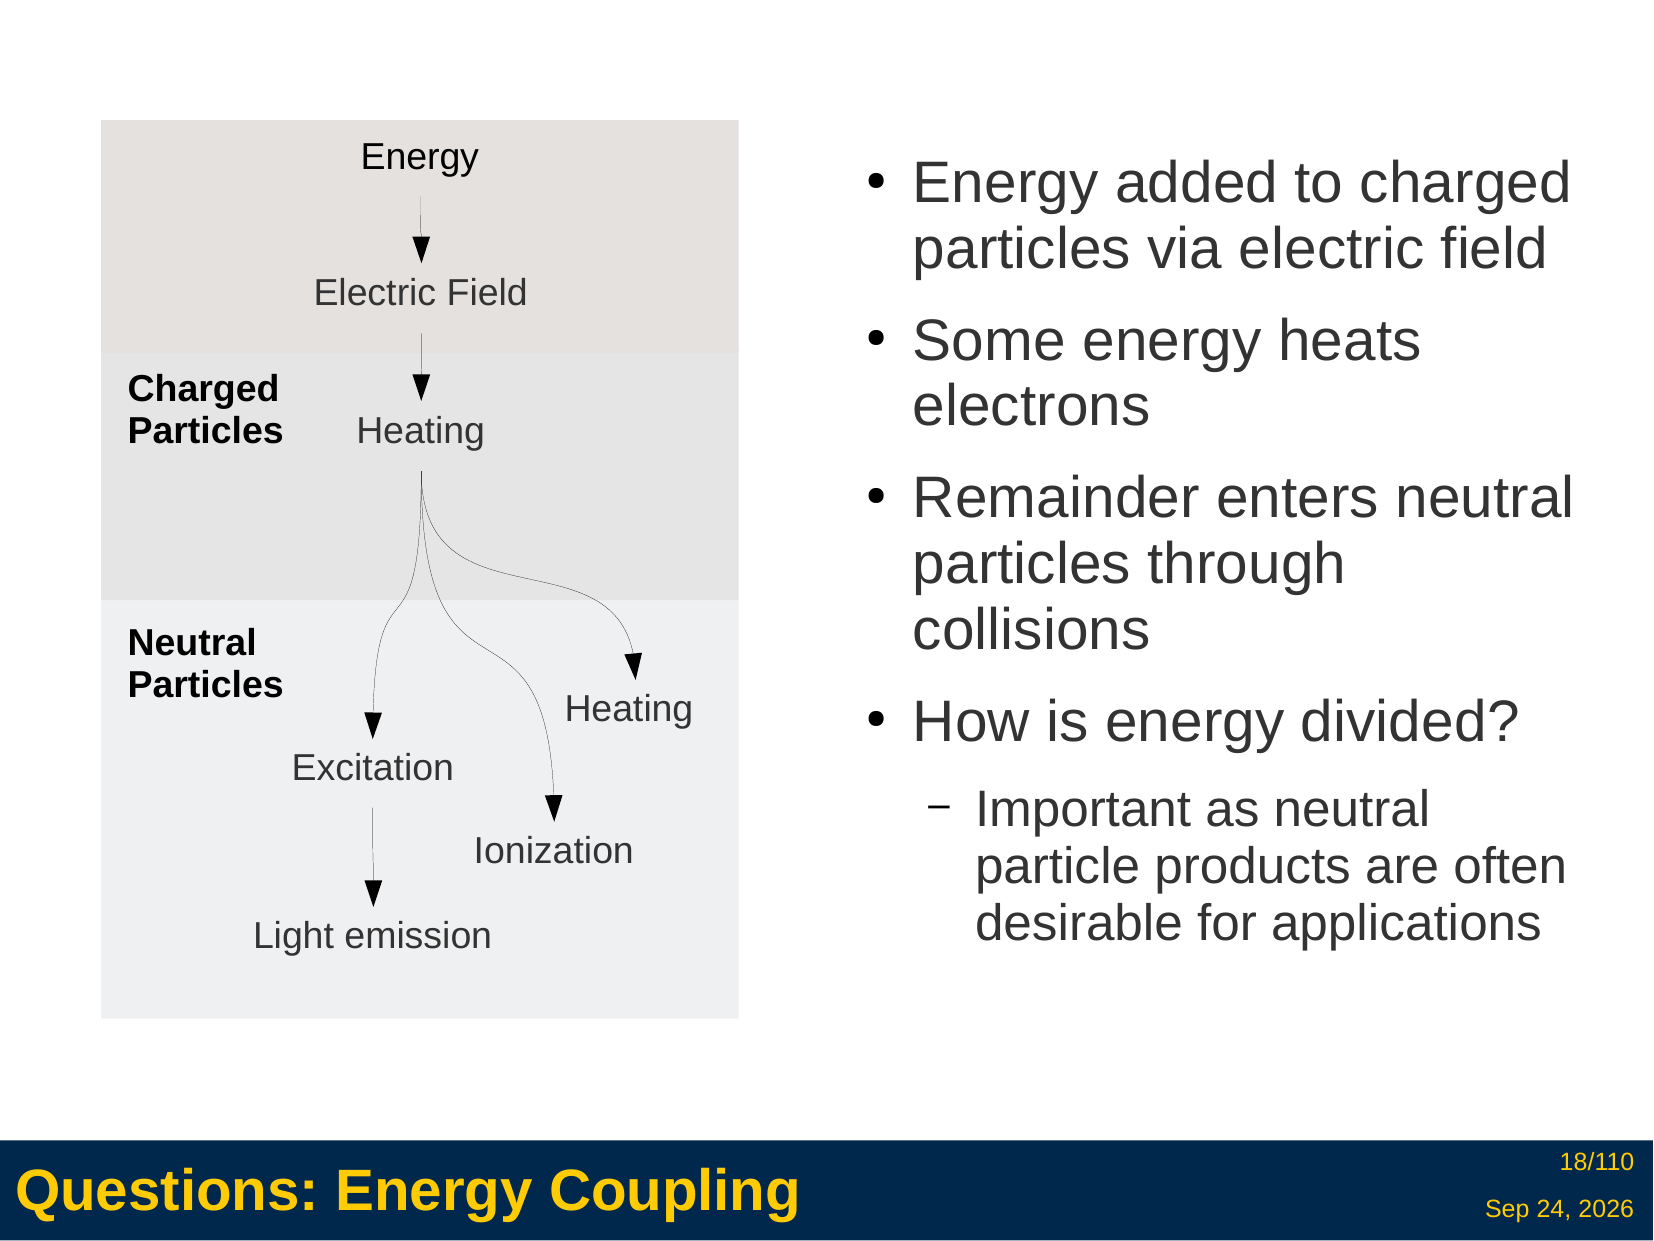

Energy added to charged particles via electric field
Some energy heats electrons
Remainder enters neutral particles through collisions
How is energy divided?
Important as neutral particle products are often desirable for applications
Energy
Electric Field
Charged
Particles
Heating
Neutral
Particles
Heating
Excitation
Ionization
Light emission
# Questions: Energy Coupling
18